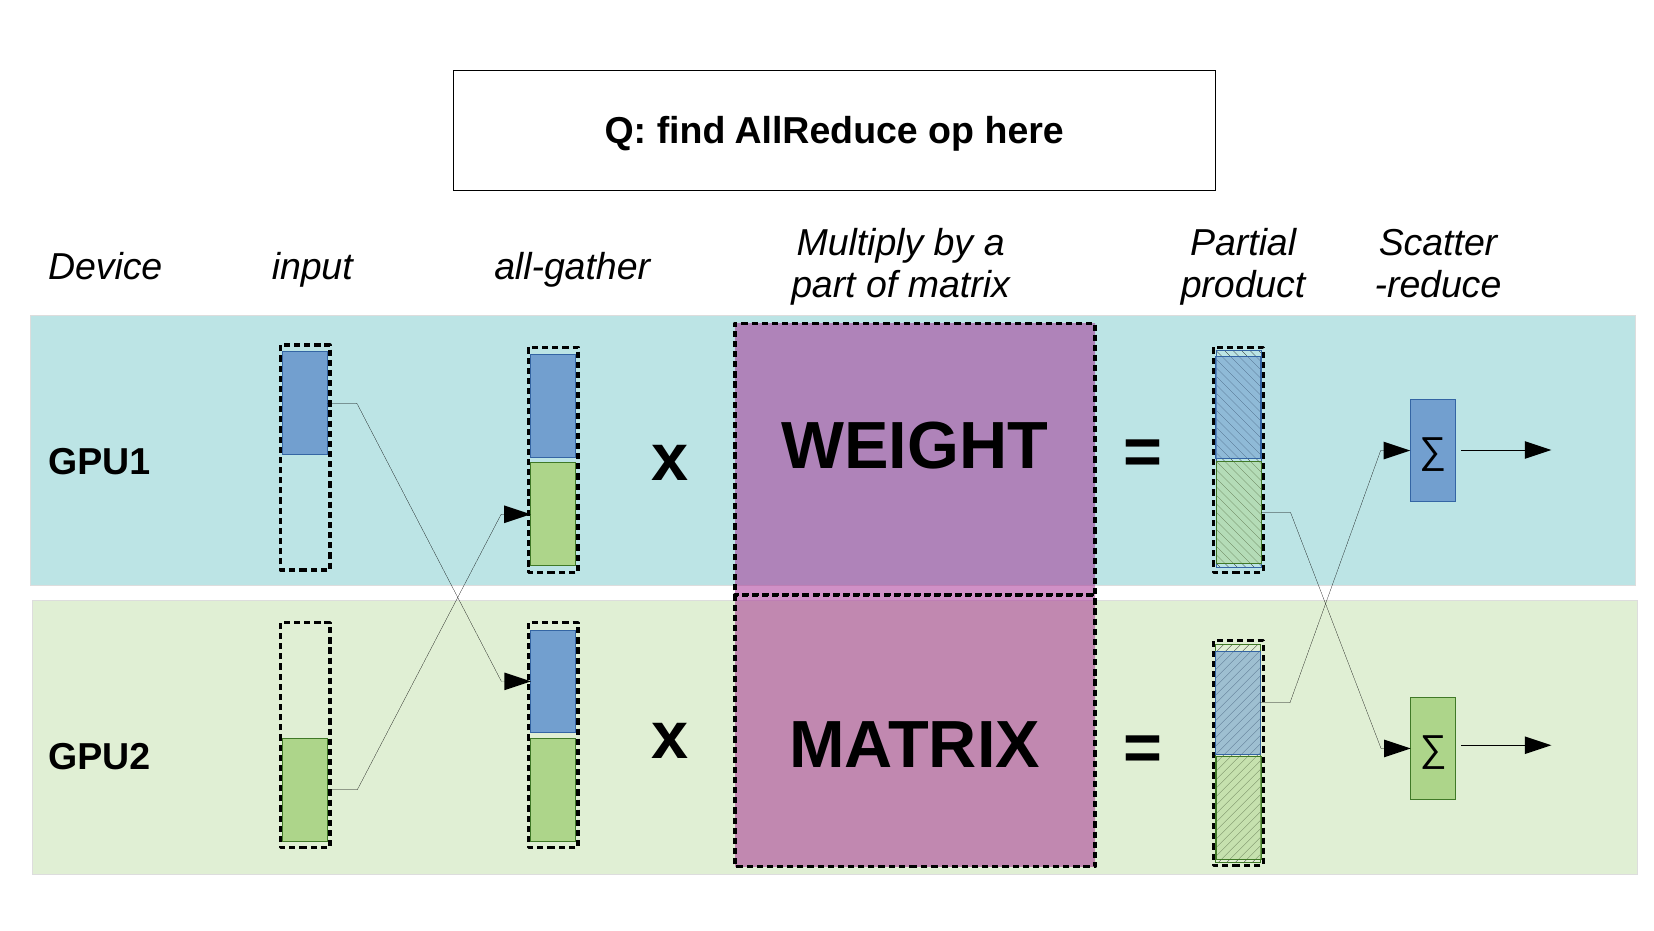

# Tensor-parallel training
Q: find AllReduce op here
Multiply by a
part of matrix
Partial
product
Scatter
-reduce
Device
input
all-gather
WEIGHT
MATRIX
∑
=
x
GPU1
x
∑
=
GPU2